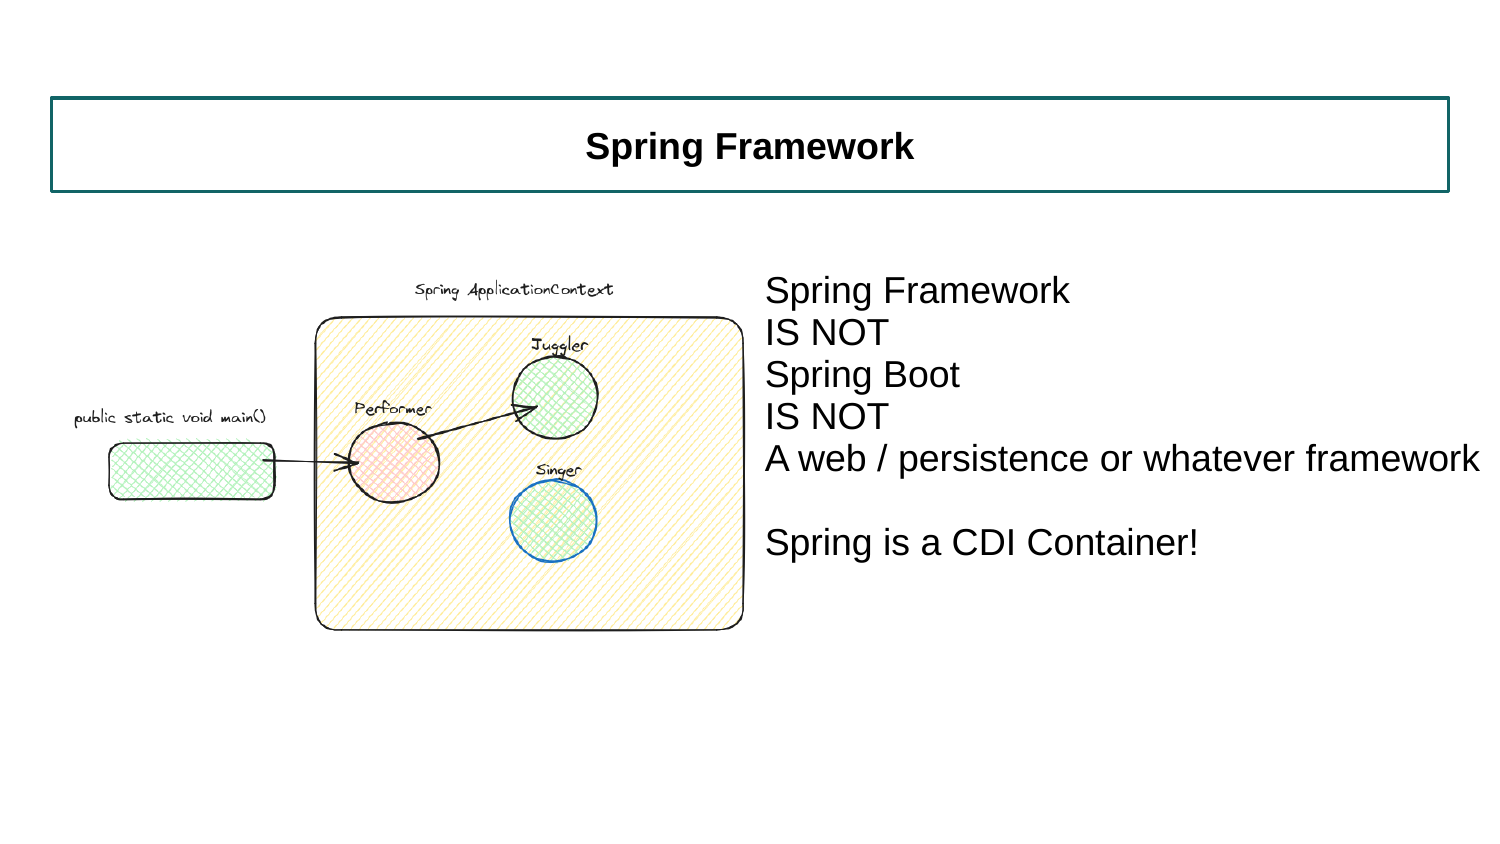

# Spring Framework
Spring Framework
IS NOT
Spring Boot
IS NOT
A web / persistence or whatever framework
Spring is a CDI Container!